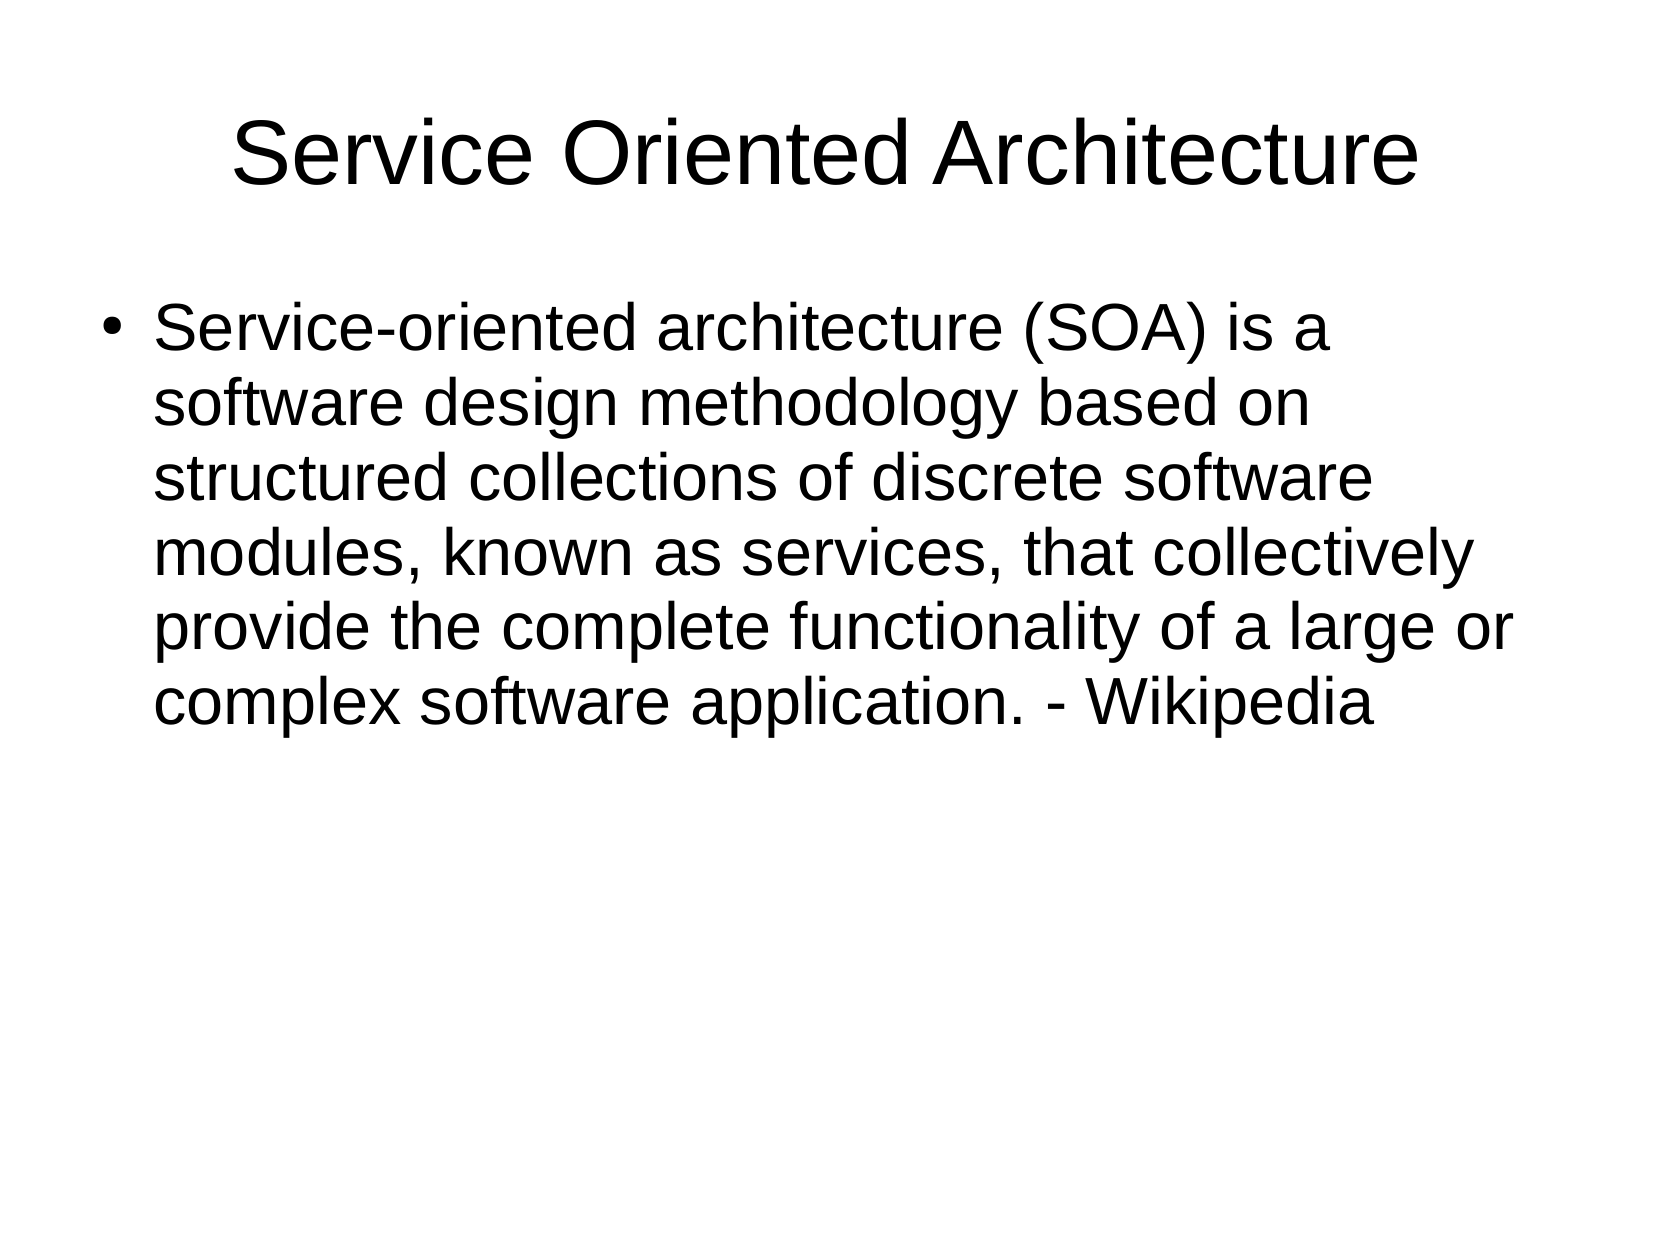

# Service Oriented Architecture
Service-oriented architecture (SOA) is a software design methodology based on structured collections of discrete software modules, known as services, that collectively provide the complete functionality of a large or complex software application. - Wikipedia